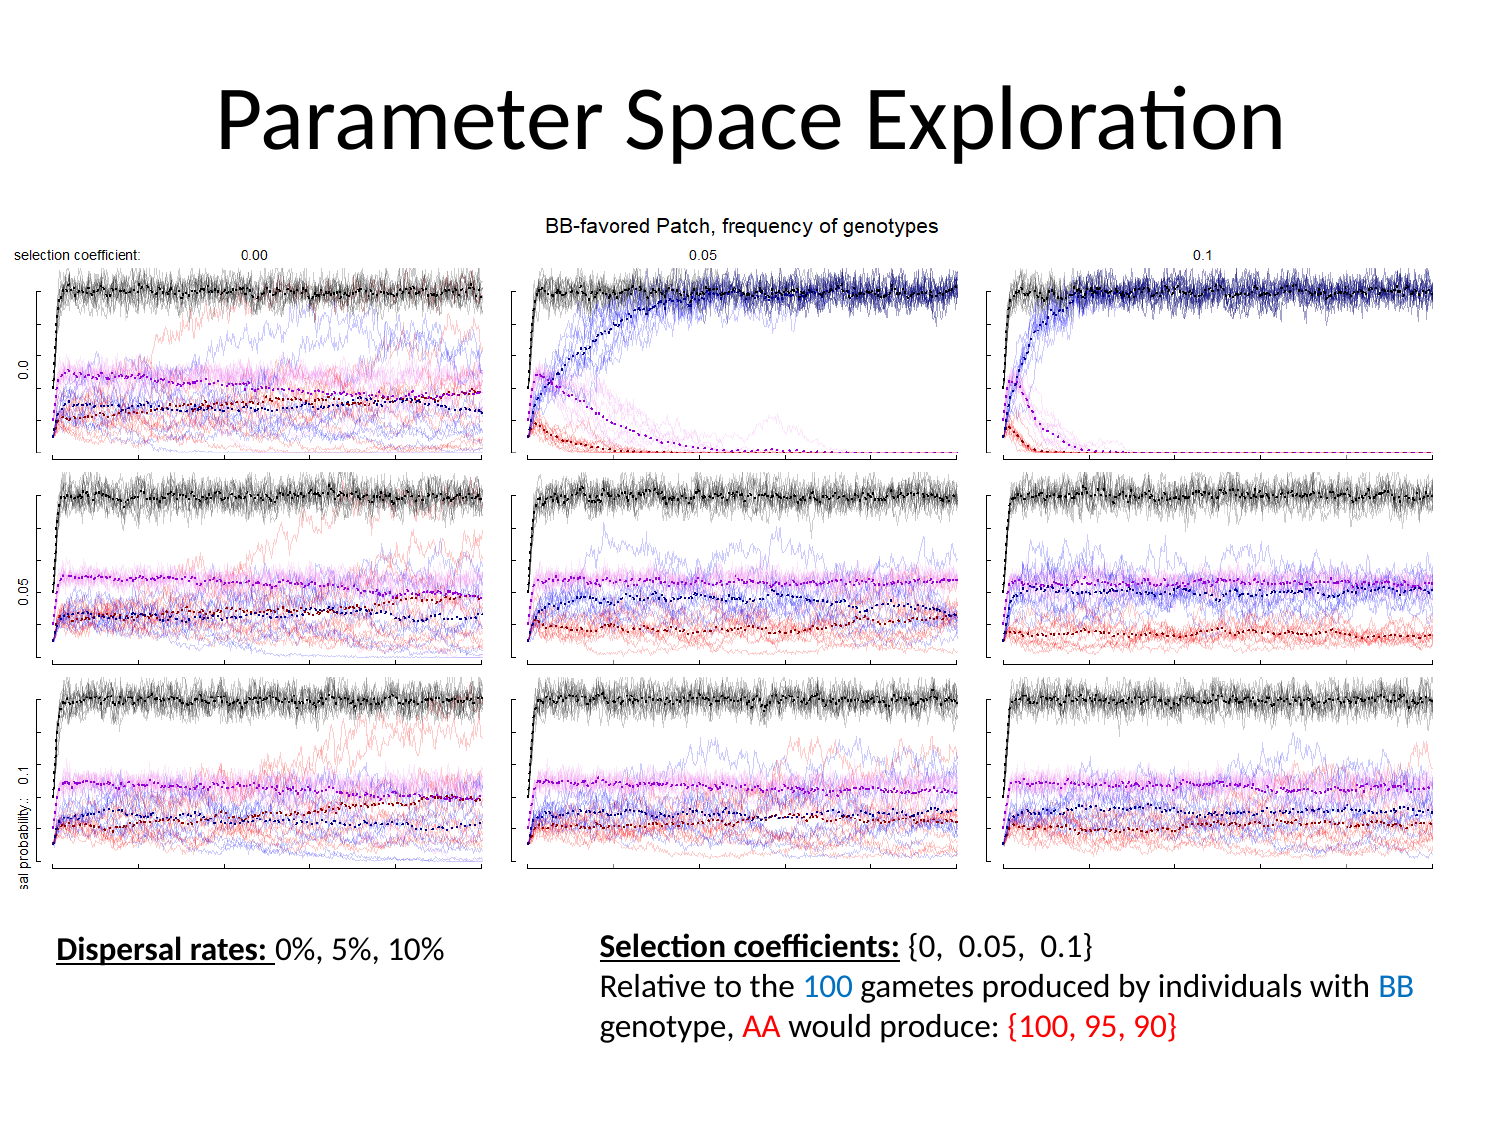

# Parameter Space Exploration
Selection coefficients: {0, 0.05, 0.1}
Relative to the 100 gametes produced by individuals with BB genotype, AA would produce: {100, 95, 90}
Dispersal rates: 0%, 5%, 10%